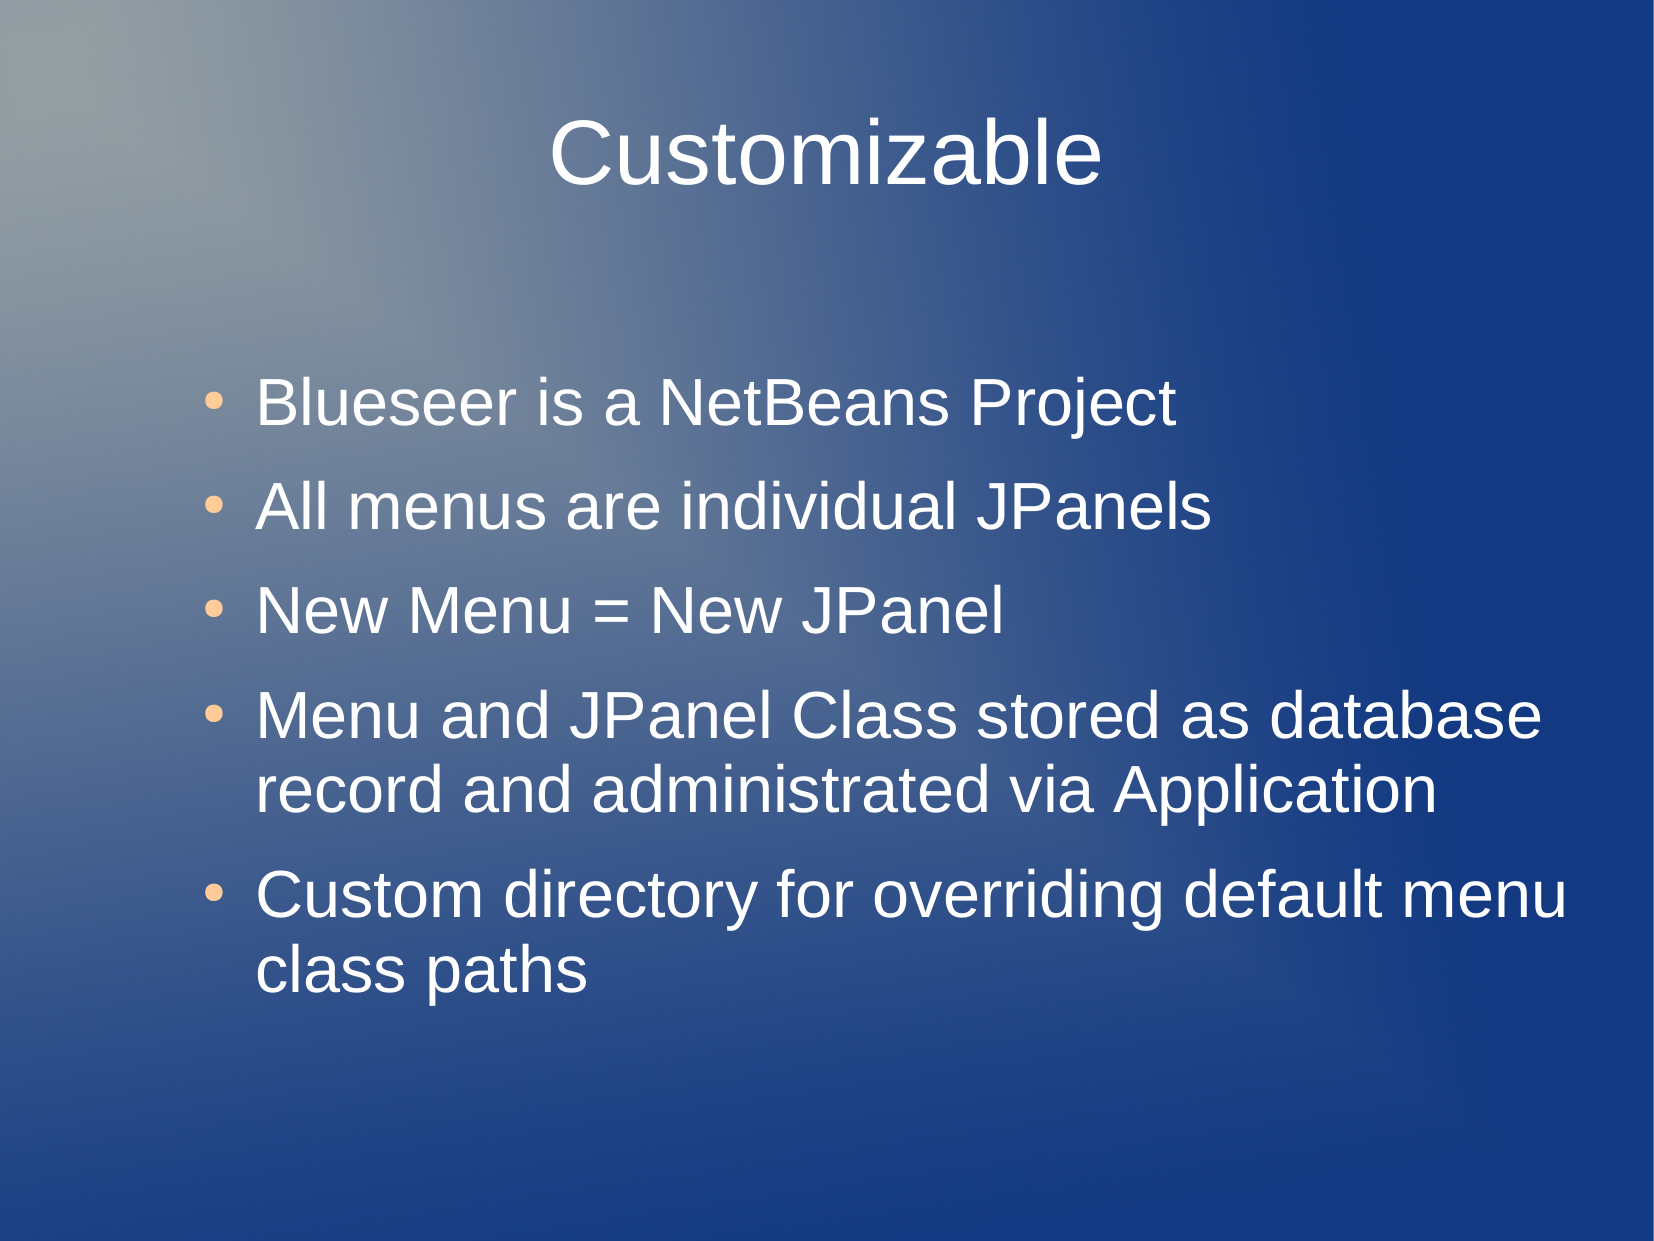

# Customizable
Blueseer is a NetBeans Project
All menus are individual JPanels
New Menu = New JPanel
Menu and JPanel Class stored as database record and administrated via Application
Custom directory for overriding default menu class paths